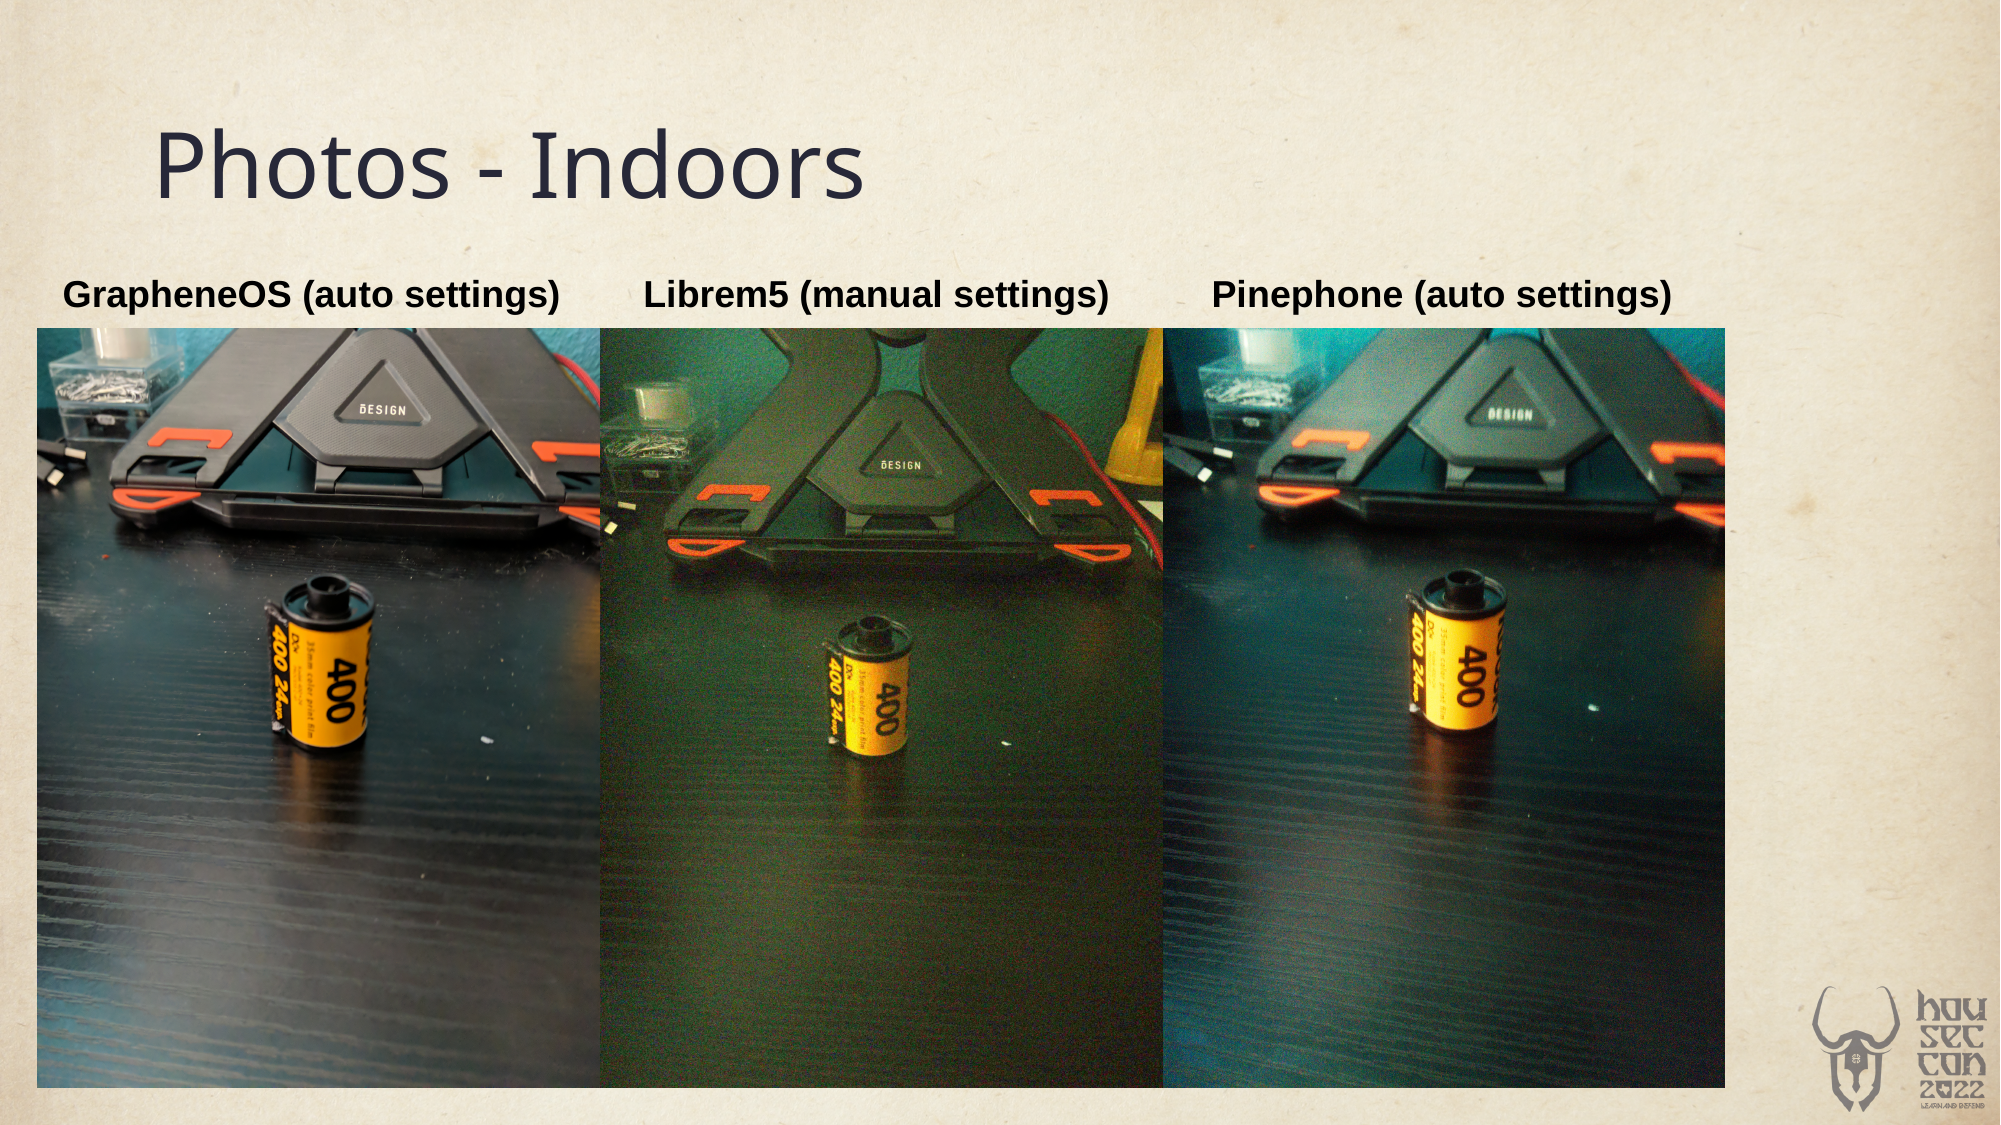

Photos - Indoors
 GrapheneOS (auto settings)
Librem5 (manual settings)
Pinephone (auto settings)